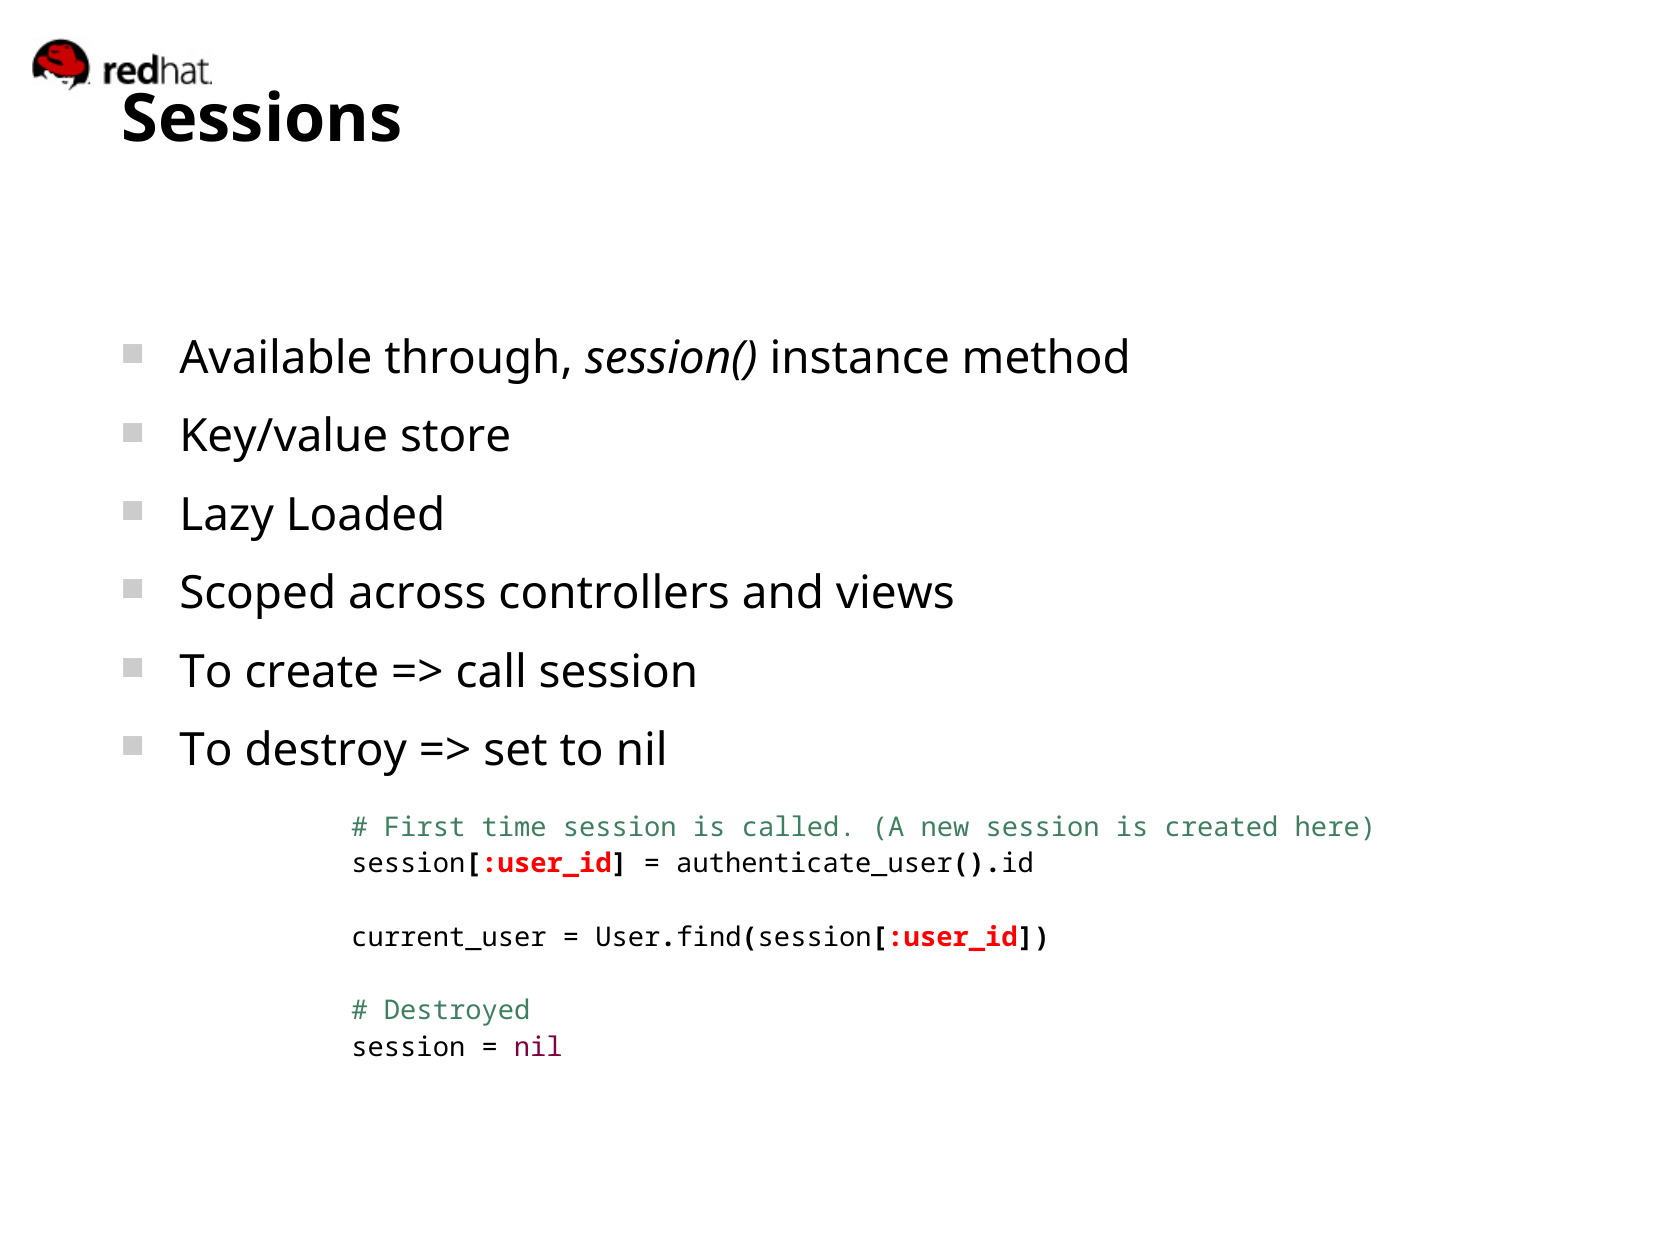

# Sessions
Available through, session() instance method
Key/value store
Lazy Loaded
Scoped across controllers and views
To create => call session
To destroy => set to nil
# First time session is called. (A new session is created here)
session[:user_id] = authenticate_user().id
current_user = User.find(session[:user_id])
# Destroyed
session = nil